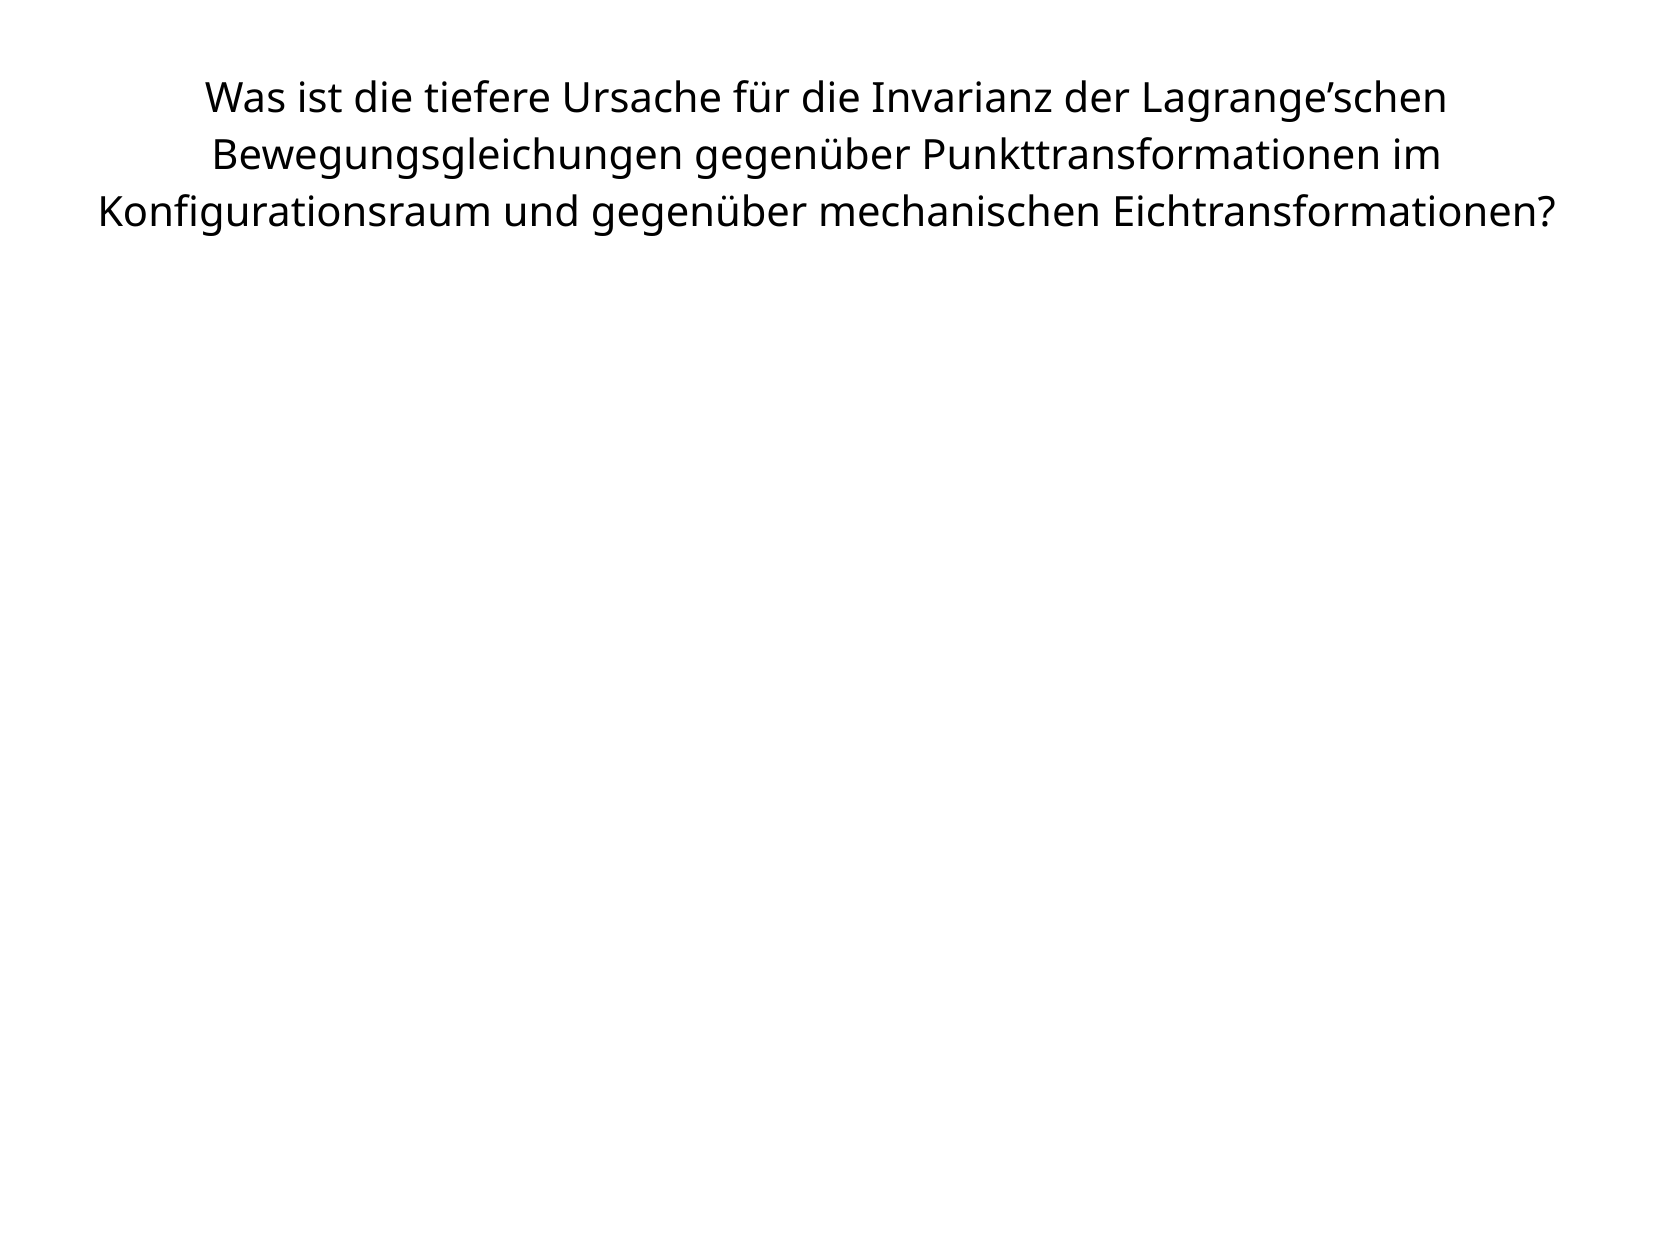

# Was ist die tiefere Ursache für die Invarianz der Lagrange’schen Bewegungsgleichungen gegenüber Punkttransformationen im Konfigurationsraum und gegenüber mechanischen Eichtransformationen?